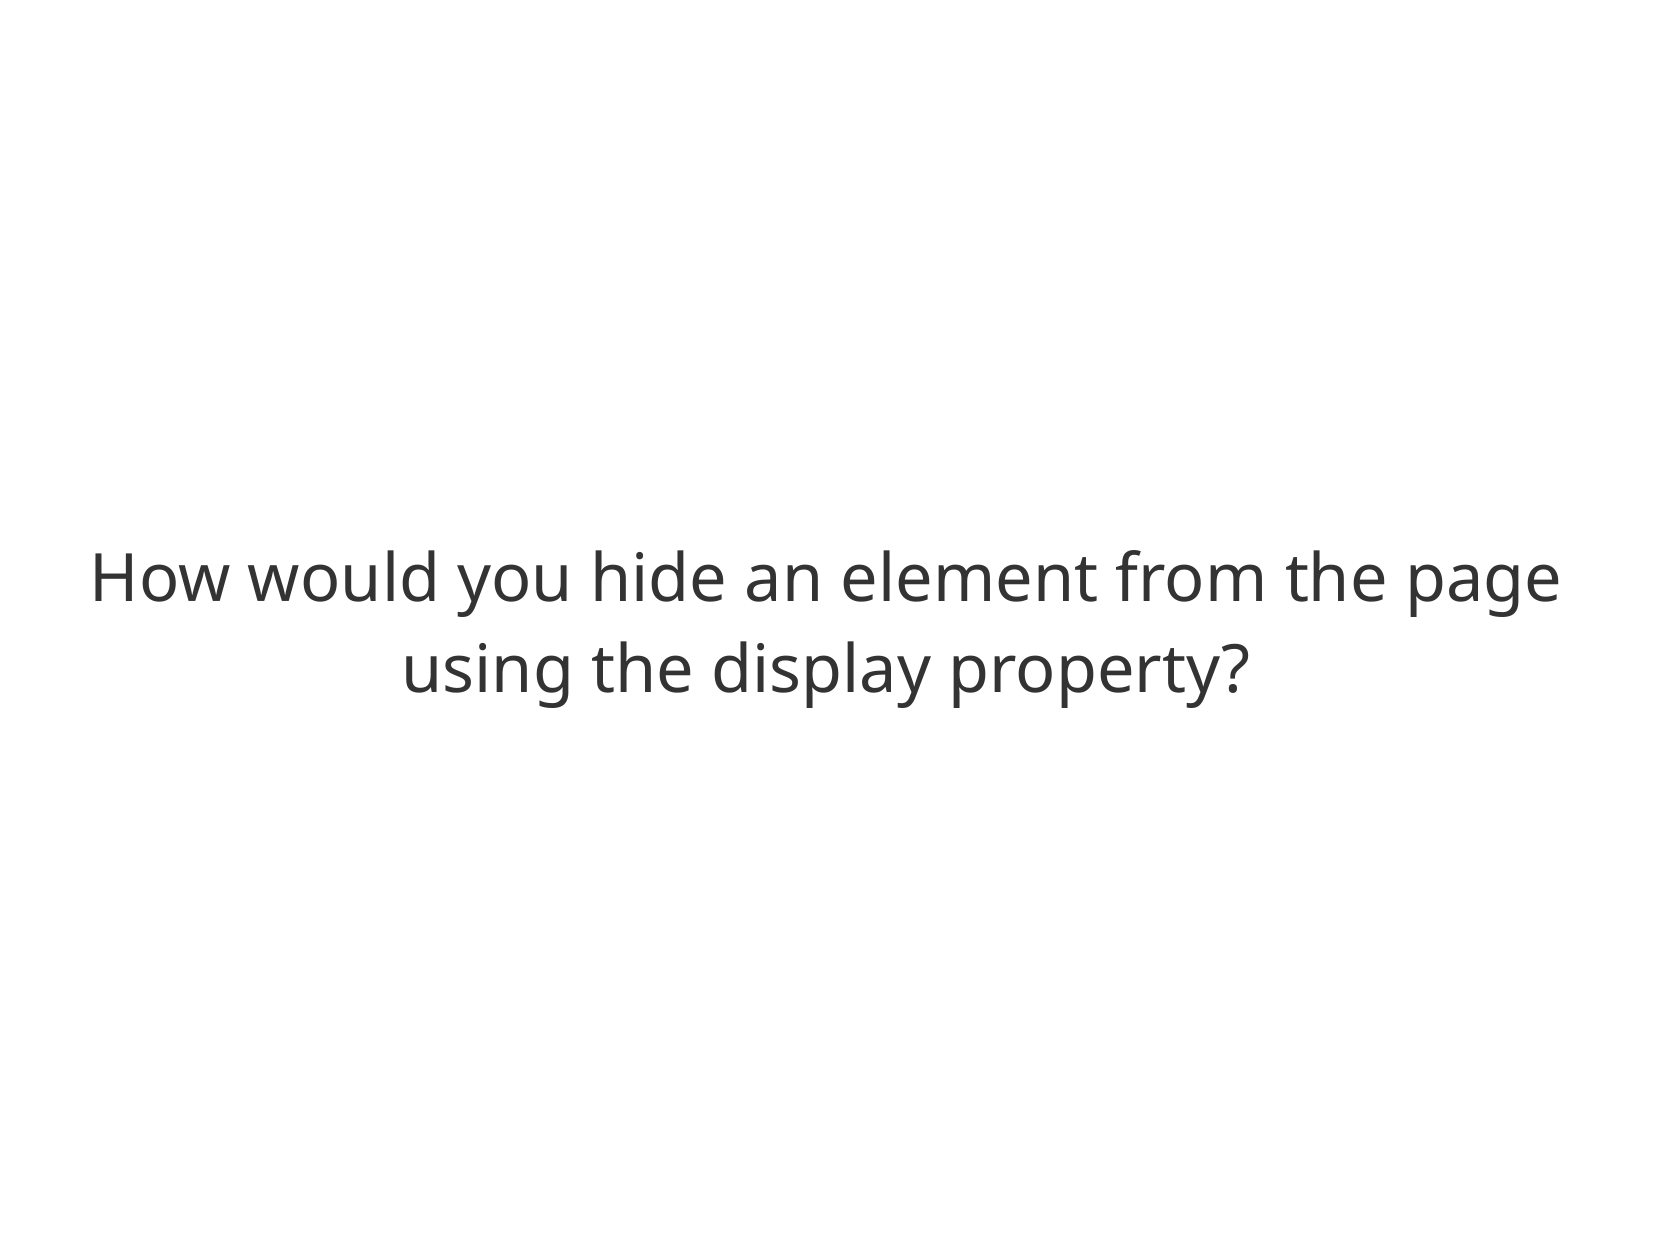

# How would you hide an element from the page using the display property?